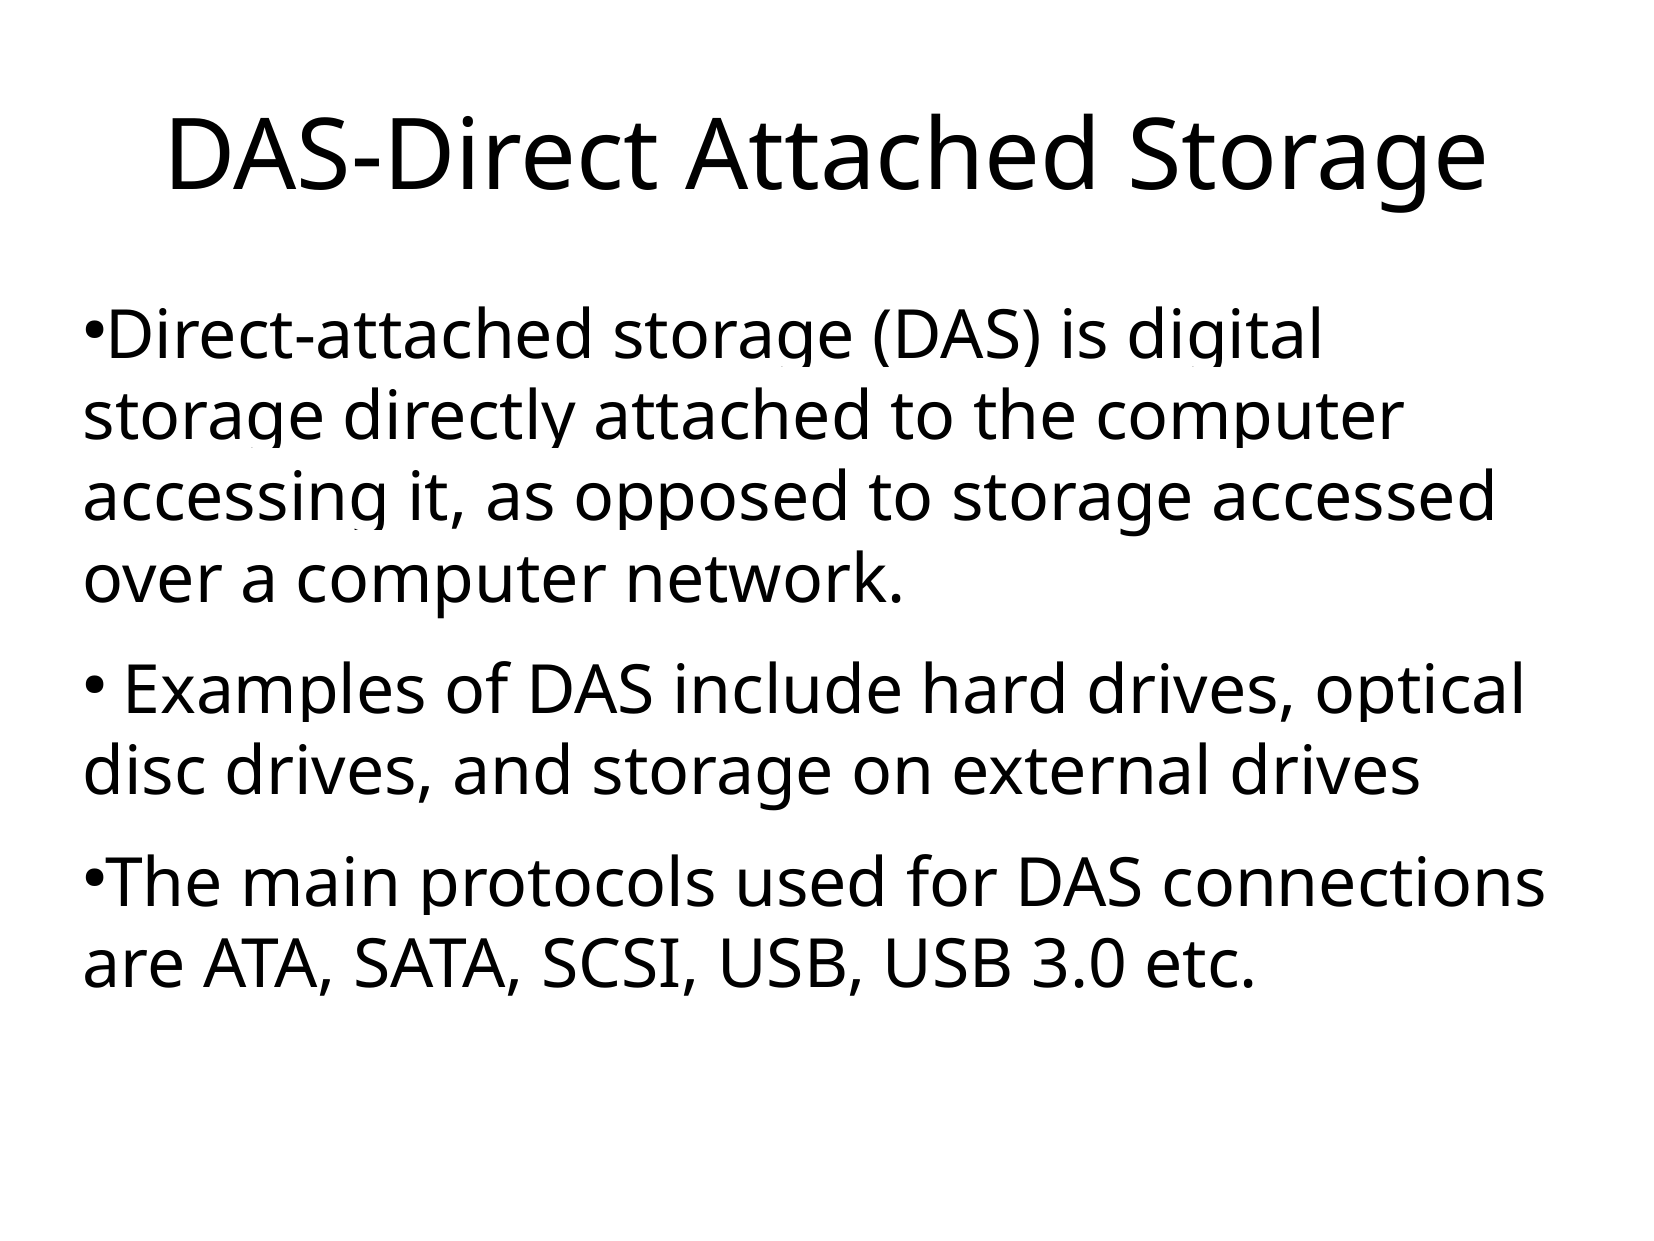

# DAS-Direct Attached Storage
Direct-attached storage (DAS) is digital storage directly attached to the computer accessing it, as opposed to storage accessed over a computer network.
 Examples of DAS include hard drives, optical disc drives, and storage on external drives
The main protocols used for DAS connections are ATA, SATA, SCSI, USB, USB 3.0 etc.